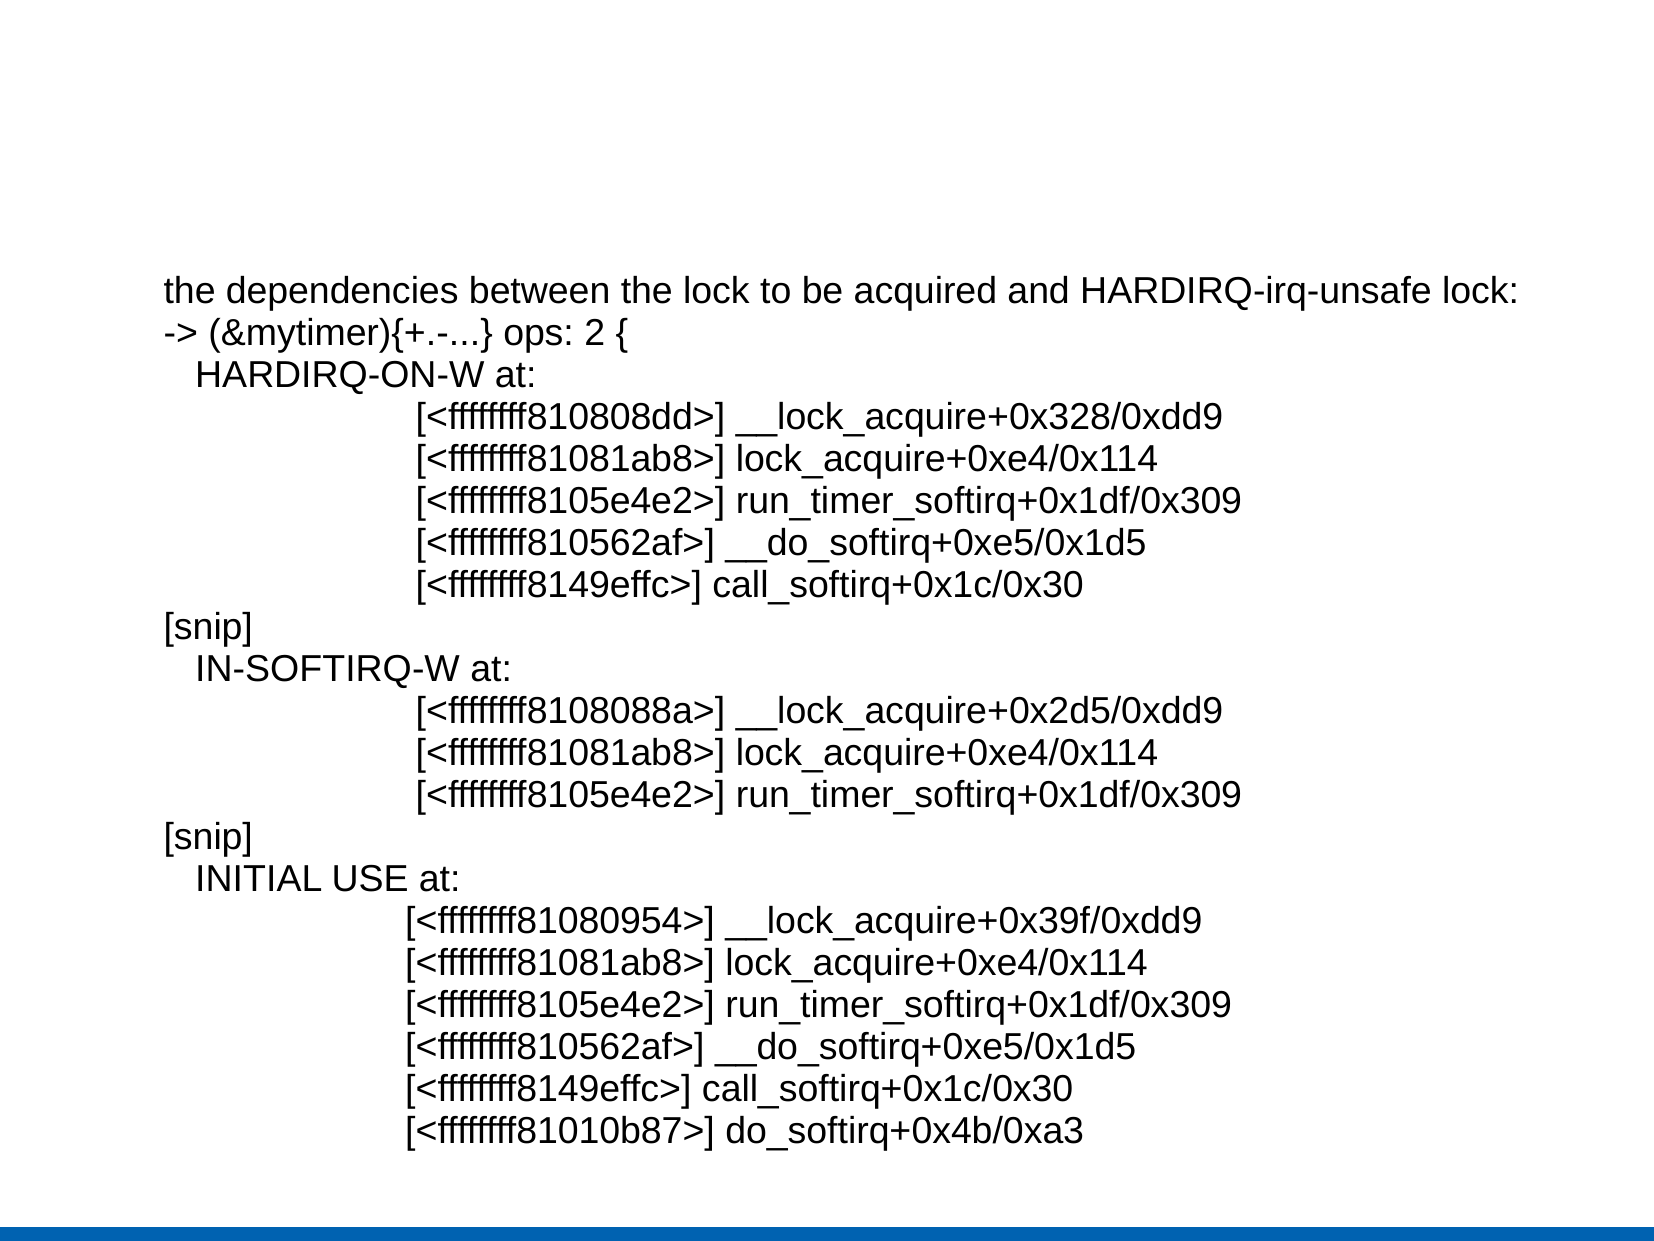

the dependencies between the lock to be acquired and HARDIRQ-irq-unsafe lock:
-> (&mytimer){+.-...} ops: 2 {
 HARDIRQ-ON-W at:
 [<ffffffff810808dd>] __lock_acquire+0x328/0xdd9
 [<ffffffff81081ab8>] lock_acquire+0xe4/0x114
 [<ffffffff8105e4e2>] run_timer_softirq+0x1df/0x309
 [<ffffffff810562af>] __do_softirq+0xe5/0x1d5
 [<ffffffff8149effc>] call_softirq+0x1c/0x30
[snip]
 IN-SOFTIRQ-W at:
 [<ffffffff8108088a>] __lock_acquire+0x2d5/0xdd9
 [<ffffffff81081ab8>] lock_acquire+0xe4/0x114
 [<ffffffff8105e4e2>] run_timer_softirq+0x1df/0x309
[snip]
 INITIAL USE at:
 [<ffffffff81080954>] __lock_acquire+0x39f/0xdd9
 [<ffffffff81081ab8>] lock_acquire+0xe4/0x114
 [<ffffffff8105e4e2>] run_timer_softirq+0x1df/0x309
 [<ffffffff810562af>] __do_softirq+0xe5/0x1d5
 [<ffffffff8149effc>] call_softirq+0x1c/0x30
 [<ffffffff81010b87>] do_softirq+0x4b/0xa3
the dependencies between the lock to be acquired and HARDIRQ-irq-unsafe lock:
-> (&mytimer){+.-...} ops: 2 {
 HARDIRQ-ON-W at:
 [<ffffffff810808dd>] __lock_acquire+0x328/0xdd9
 [<ffffffff81081ab8>] lock_acquire+0xe4/0x114
 [<ffffffff8105e4e2>] run_timer_softirq+0x1df/0x309
 [<ffffffff810562af>] __do_softirq+0xe5/0x1d5
 [<ffffffff8149effc>] call_softirq+0x1c/0x30
[snip]
 IN-SOFTIRQ-W at:
 [<ffffffff8108088a>] __lock_acquire+0x2d5/0xdd9
 [<ffffffff81081ab8>] lock_acquire+0xe4/0x114
 [<ffffffff8105e4e2>] run_timer_softirq+0x1df/0x309
[snip]